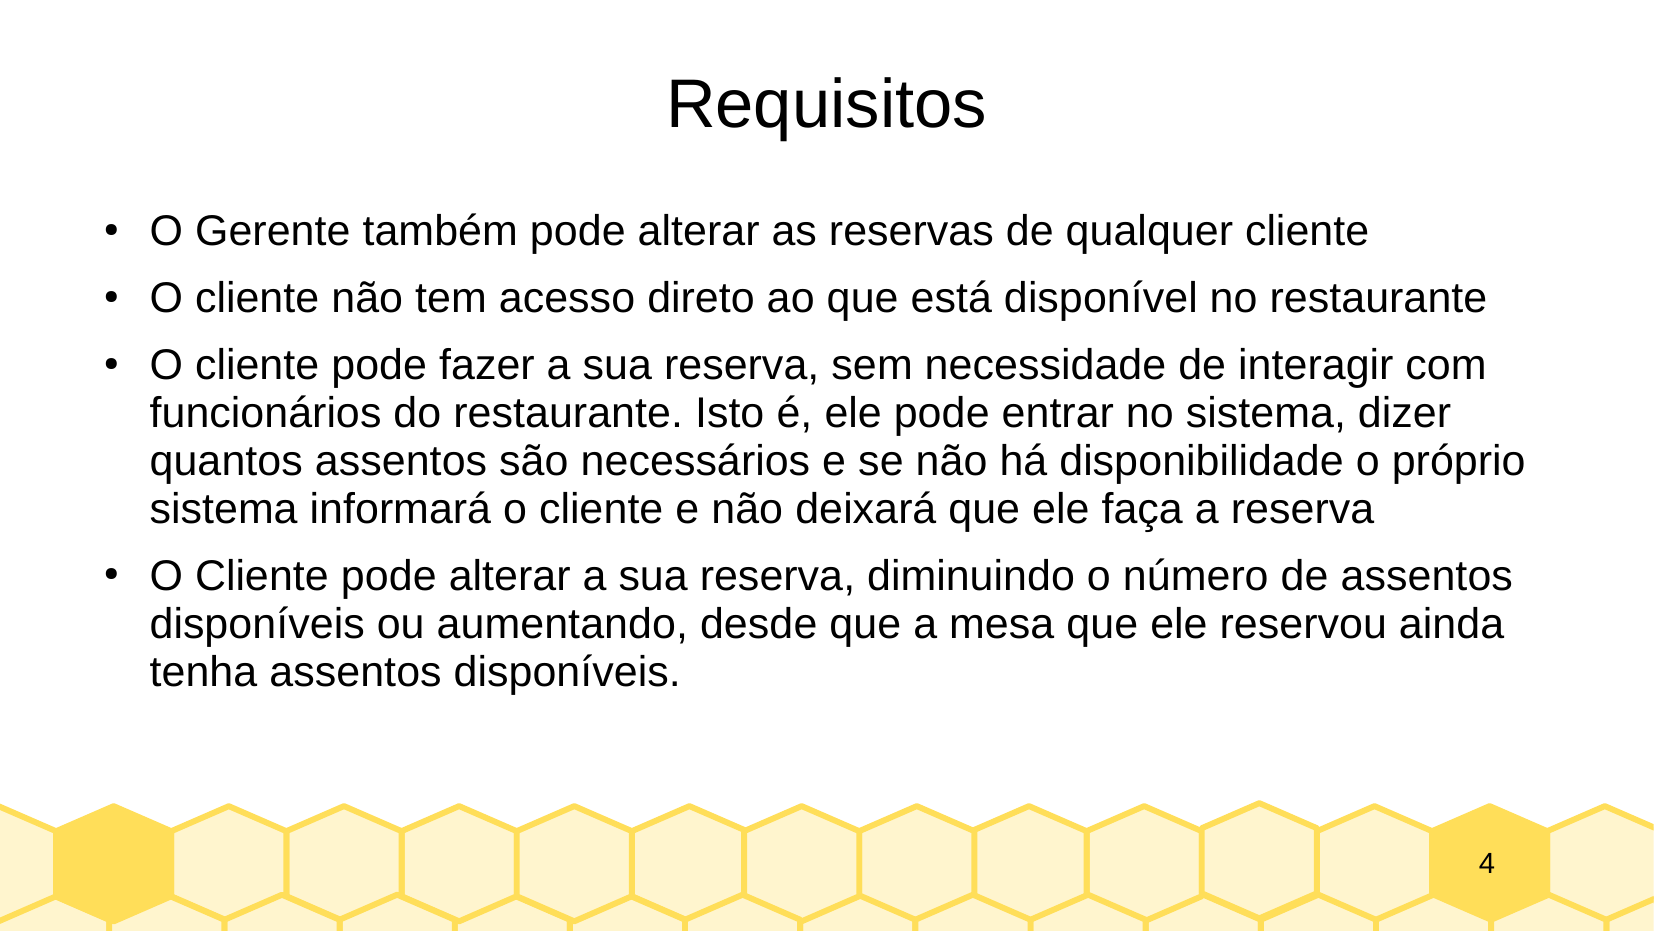

# Requisitos
O Gerente também pode alterar as reservas de qualquer cliente
O cliente não tem acesso direto ao que está disponível no restaurante
O cliente pode fazer a sua reserva, sem necessidade de interagir com funcionários do restaurante. Isto é, ele pode entrar no sistema, dizer quantos assentos são necessários e se não há disponibilidade o próprio sistema informará o cliente e não deixará que ele faça a reserva
O Cliente pode alterar a sua reserva, diminuindo o número de assentos disponíveis ou aumentando, desde que a mesa que ele reservou ainda tenha assentos disponíveis.